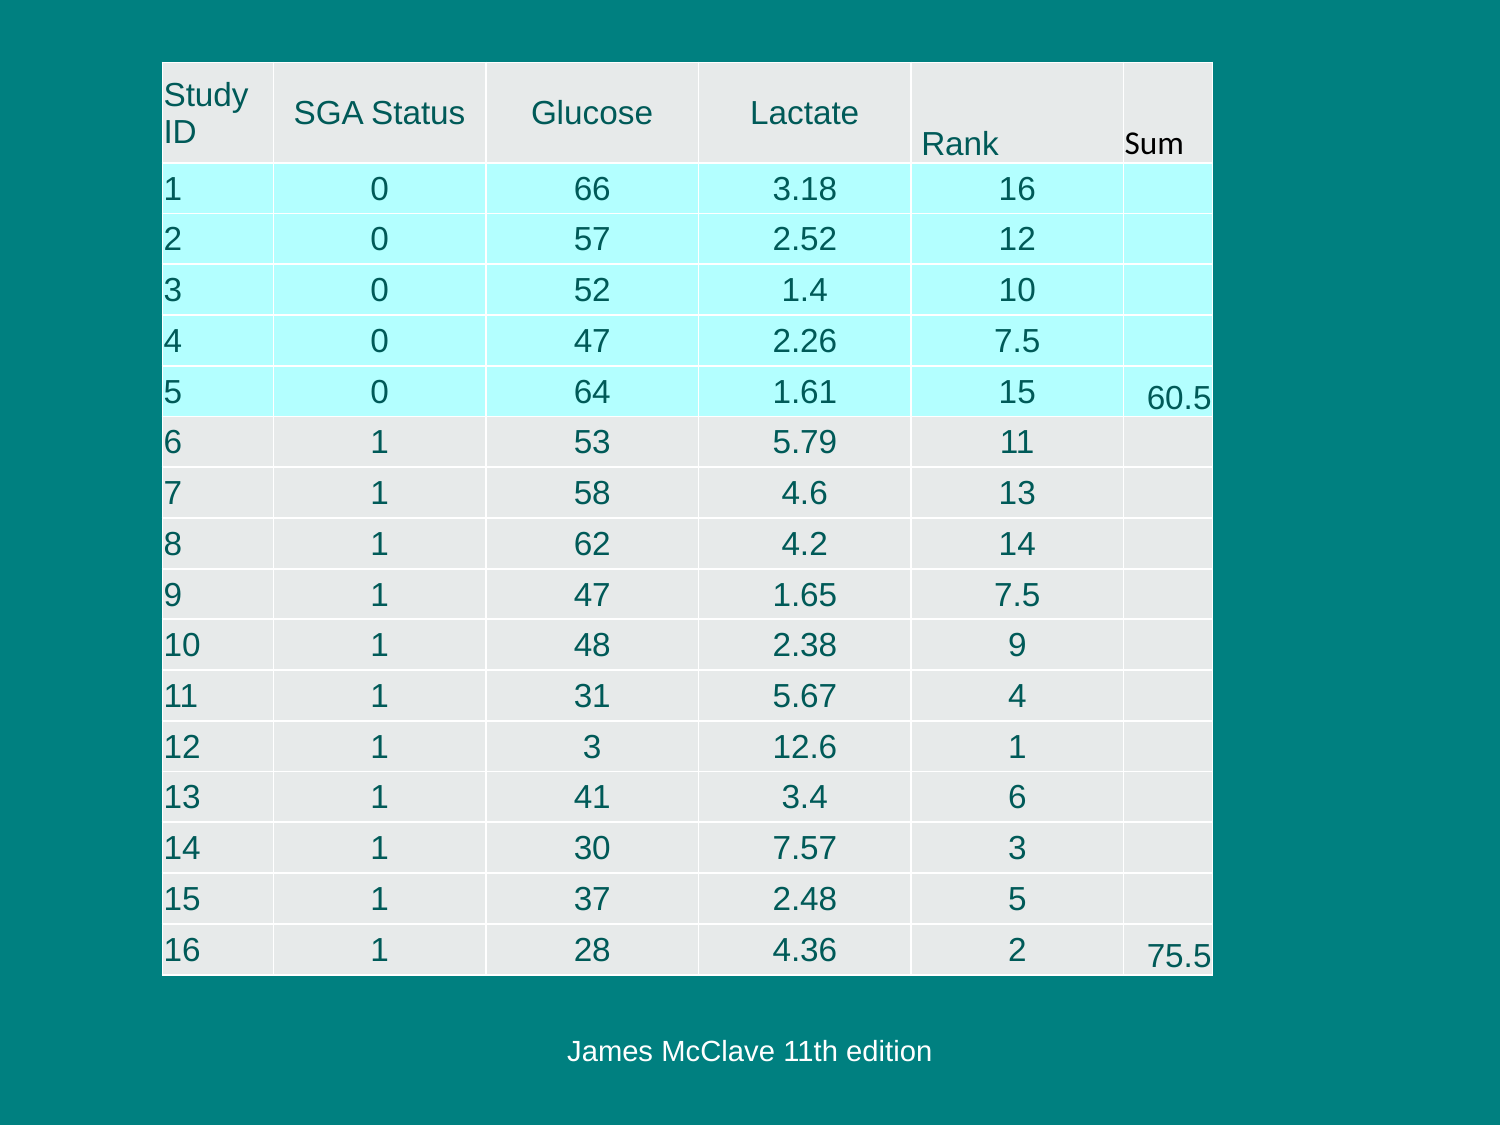

| Study ID | SGA Status | Glucose | Lactate | Rank | Sum |
| --- | --- | --- | --- | --- | --- |
| 1 | 0 | 66 | 3.18 | 16 | |
| 2 | 0 | 57 | 2.52 | 12 | |
| 3 | 0 | 52 | 1.4 | 10 | |
| 4 | 0 | 47 | 2.26 | 7.5 | |
| 5 | 0 | 64 | 1.61 | 15 | 60.5 |
| 6 | 1 | 53 | 5.79 | 11 | |
| 7 | 1 | 58 | 4.6 | 13 | |
| 8 | 1 | 62 | 4.2 | 14 | |
| 9 | 1 | 47 | 1.65 | 7.5 | |
| 10 | 1 | 48 | 2.38 | 9 | |
| 11 | 1 | 31 | 5.67 | 4 | |
| 12 | 1 | 3 | 12.6 | 1 | |
| 13 | 1 | 41 | 3.4 | 6 | |
| 14 | 1 | 30 | 7.57 | 3 | |
| 15 | 1 | 37 | 2.48 | 5 | |
| 16 | 1 | 28 | 4.36 | 2 | 75.5 |
James McClave 11th edition